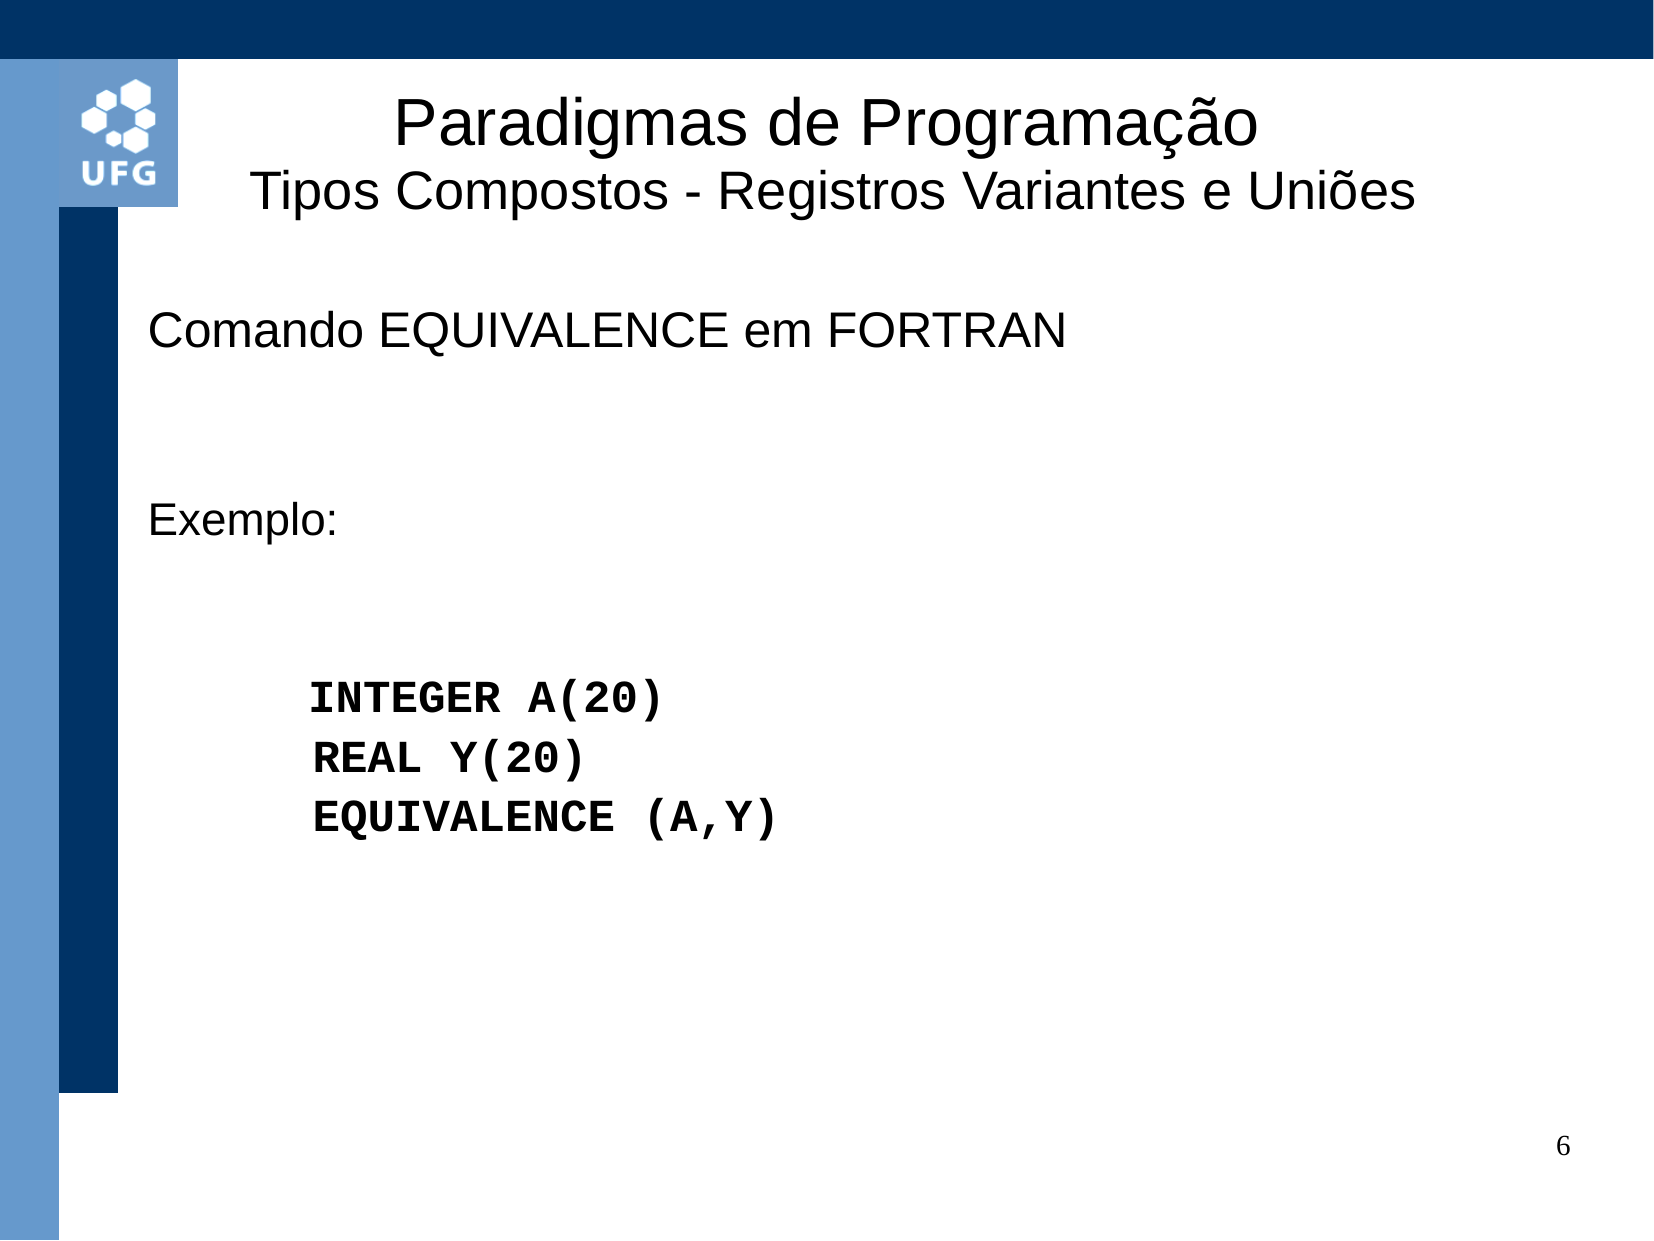

# Paradigmas de Programação Tipos Compostos - Registros Variantes e Uniões
Comando EQUIVALENCE em FORTRAN
Exemplo:
		 INTEGER A(20)
 REAL Y(20)
 EQUIVALENCE (A,Y)
6